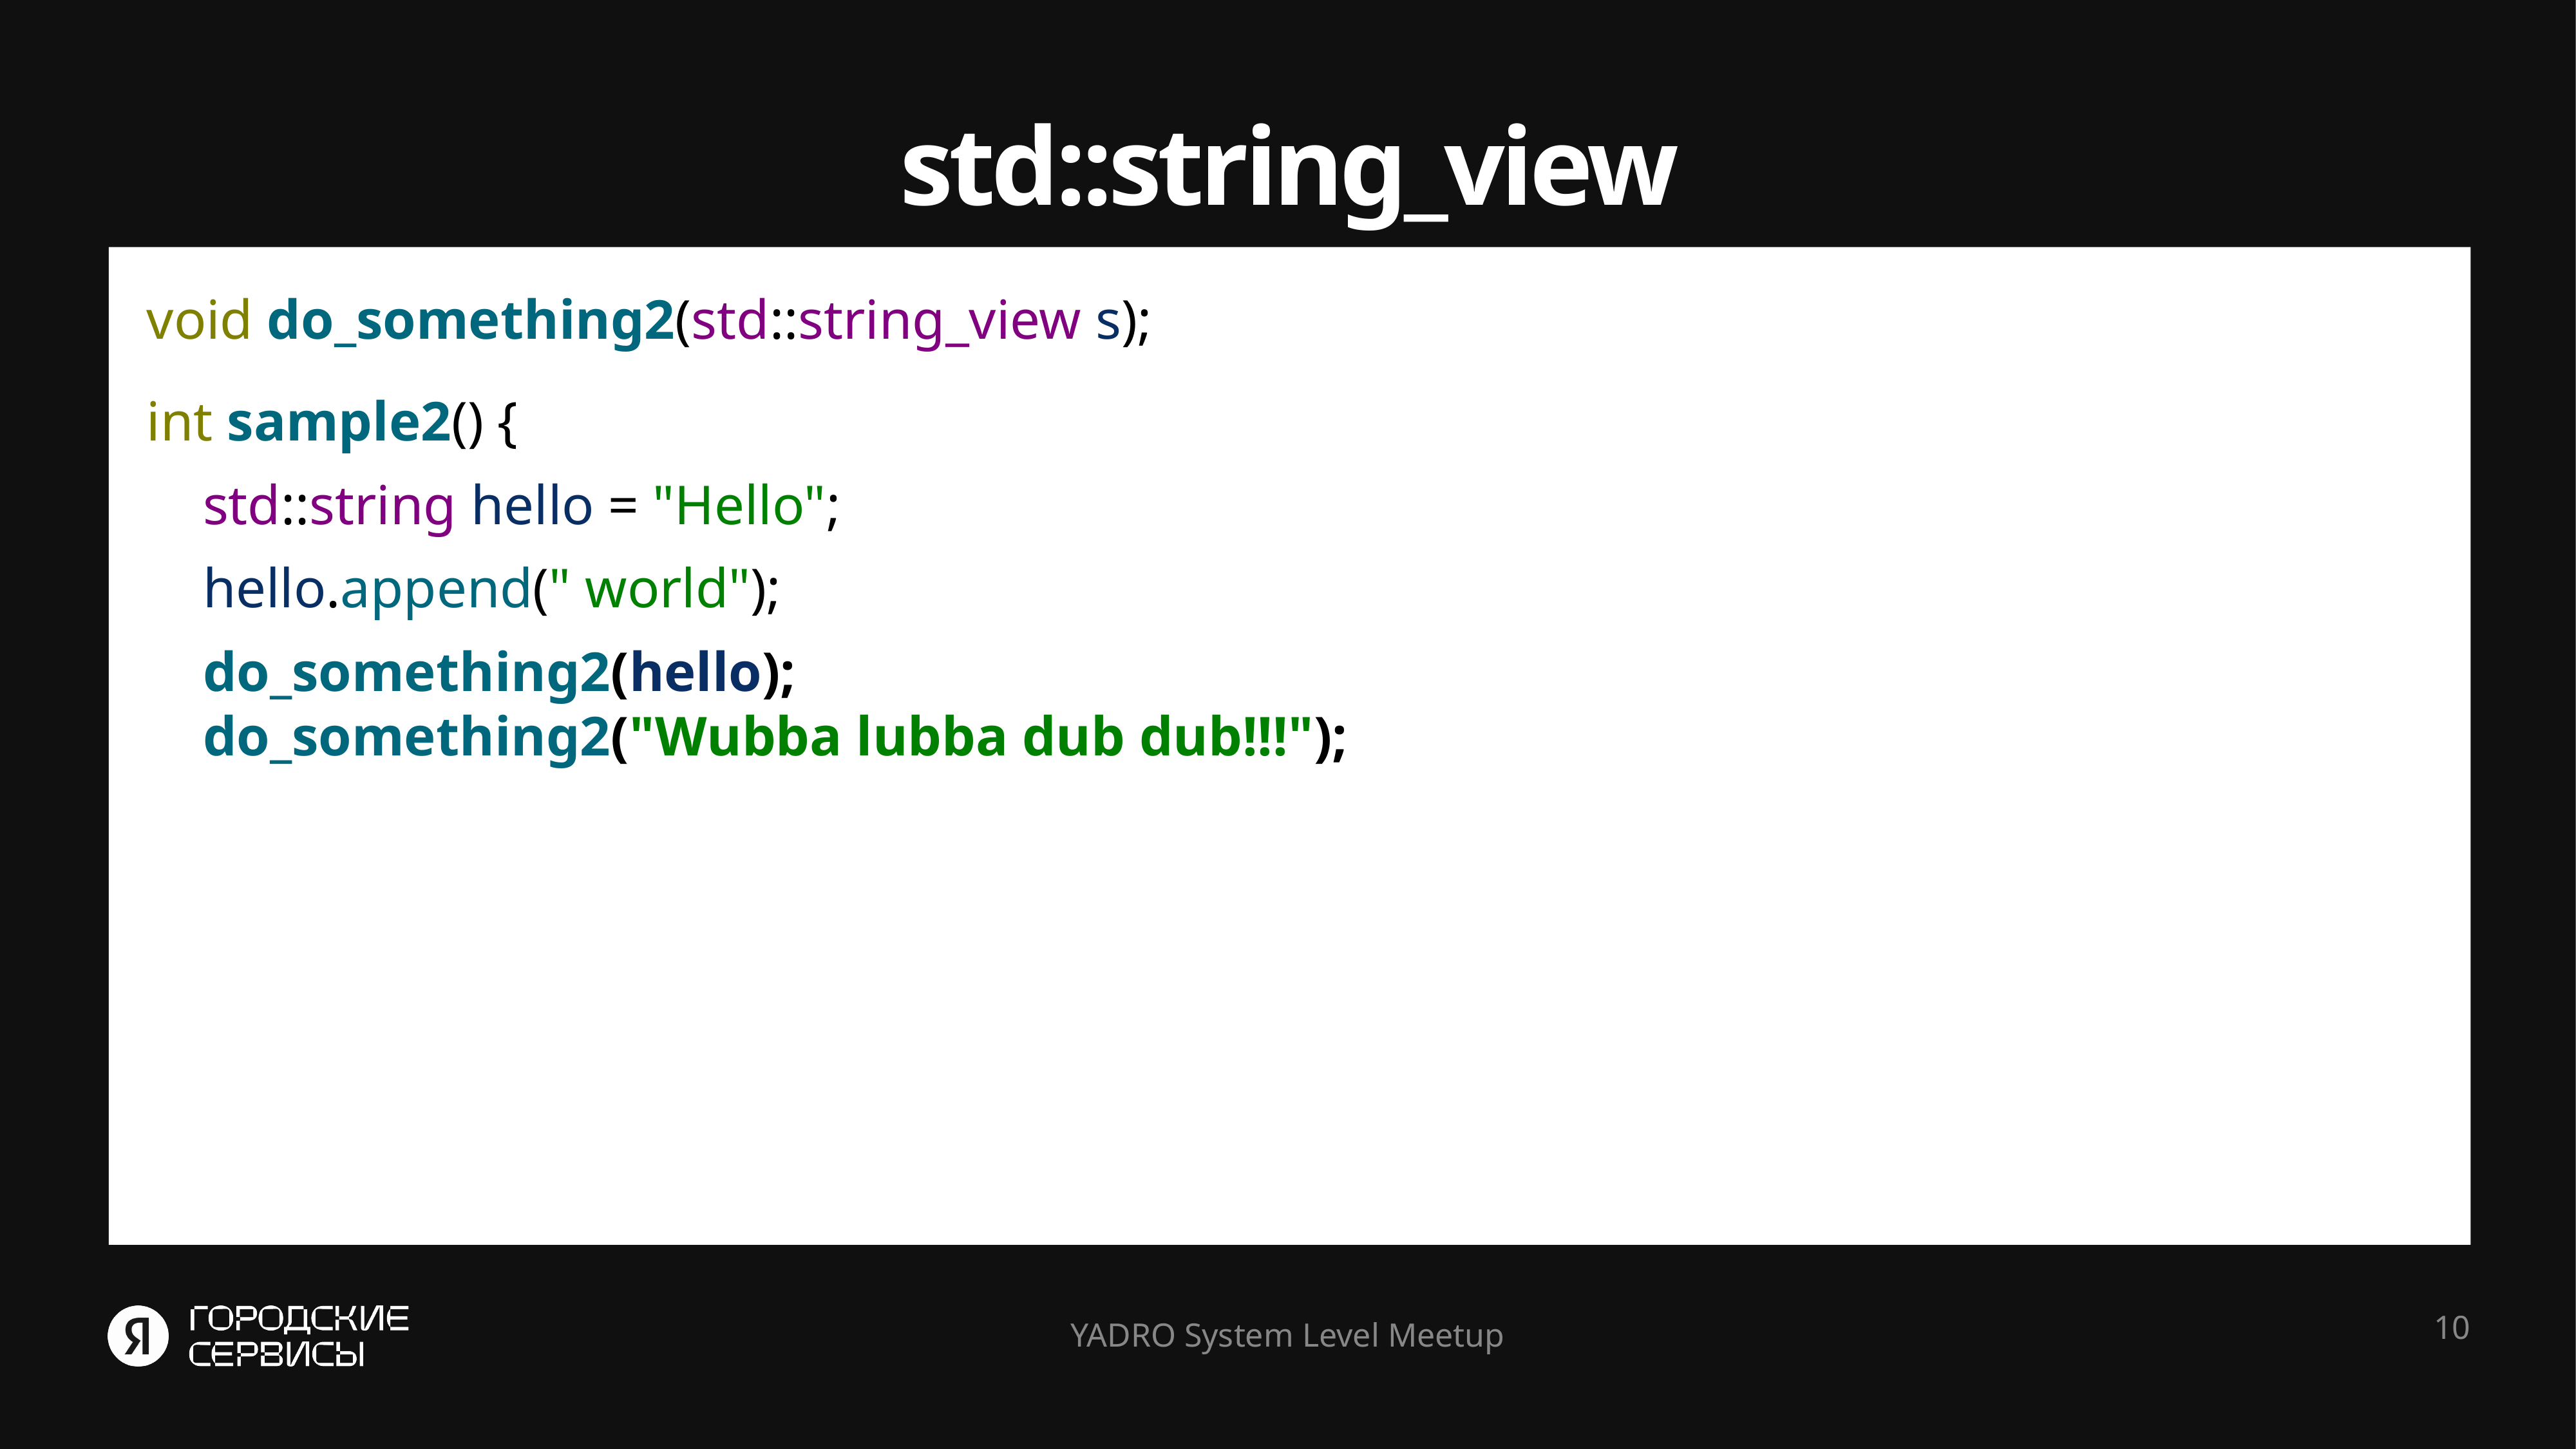

std::string_view
# void do_something2(std::string_view s);
int sample2() {
 std::string hello = "Hello";
 hello.append(" world");
 do_something2(hello);
 do_something2("Wubba lubba dub dub!!!");
YADRO System Level Meetup